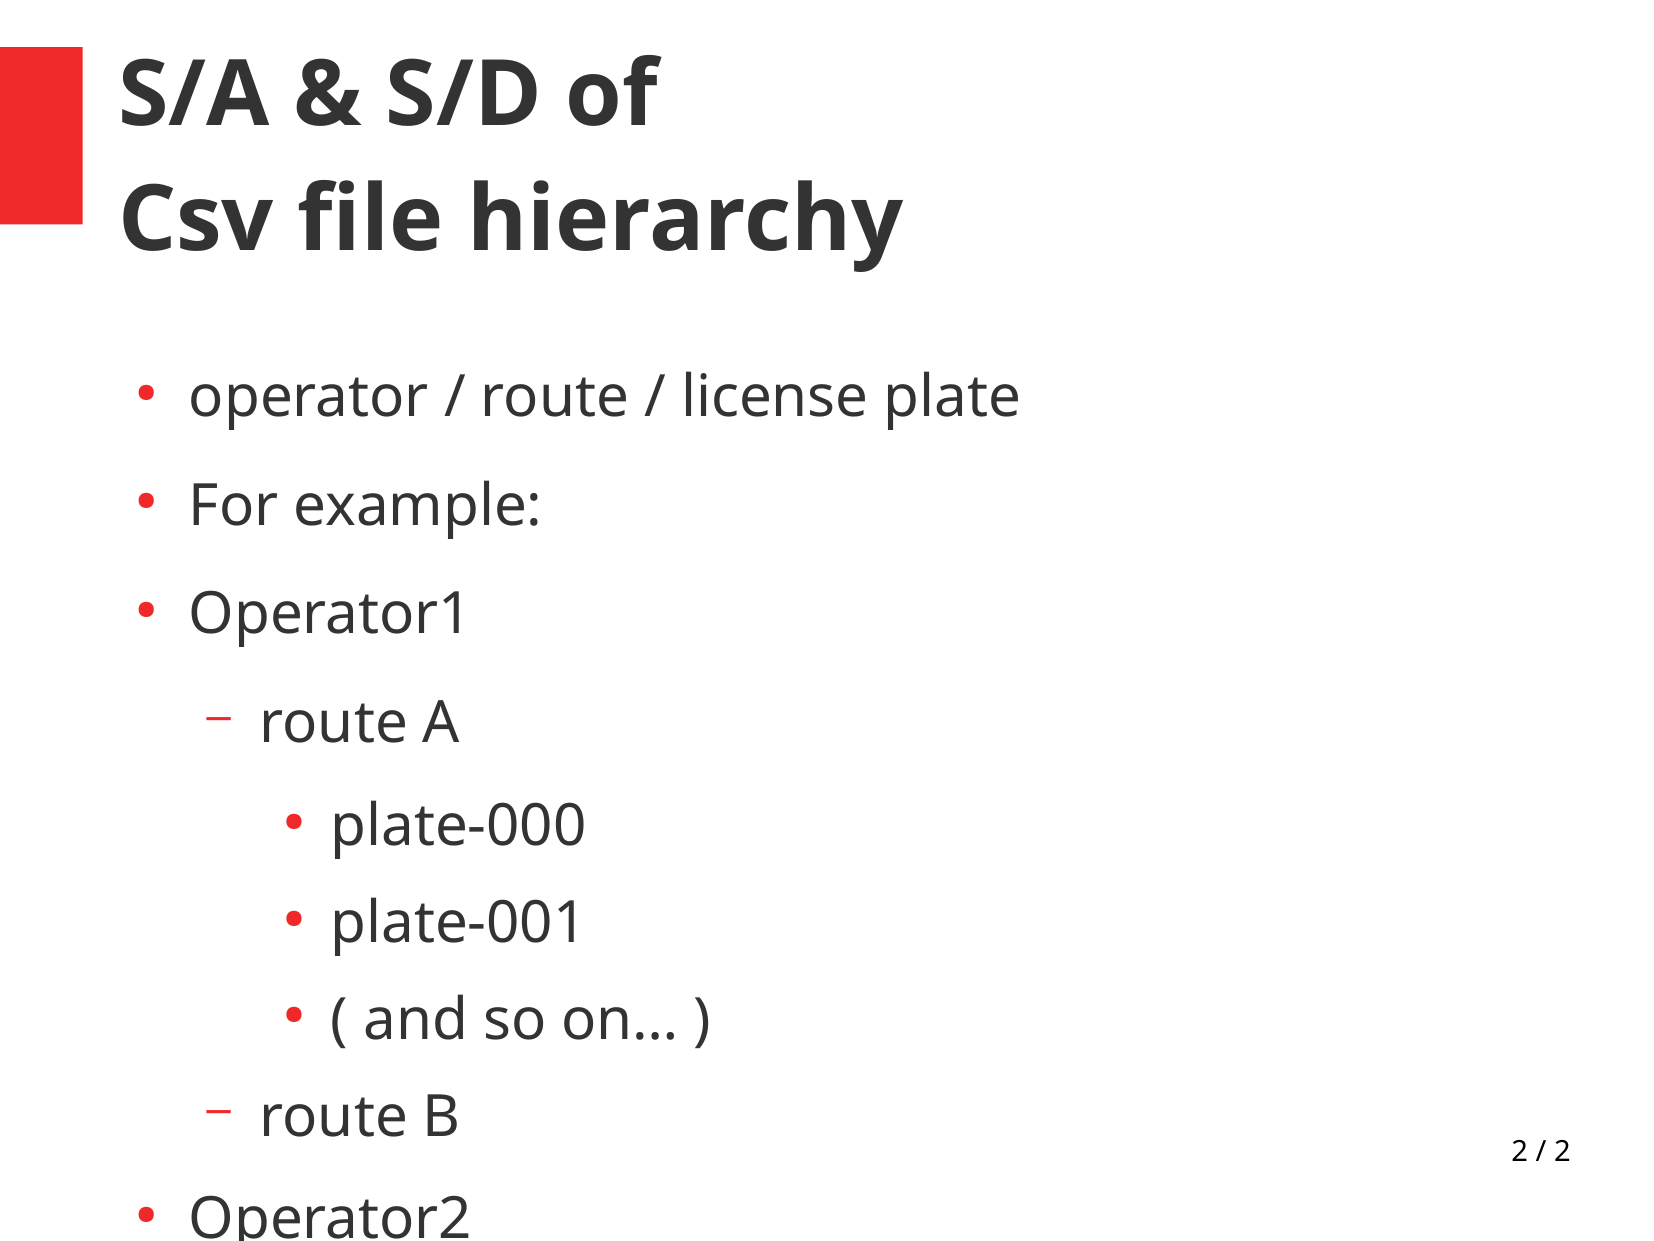

# S/A & S/D of Csv file hierarchy
operator / route / license plate
For example:
Operator1
route A
plate-000
plate-001
( and so on… )
route B
Operator2
( And so on… )
2